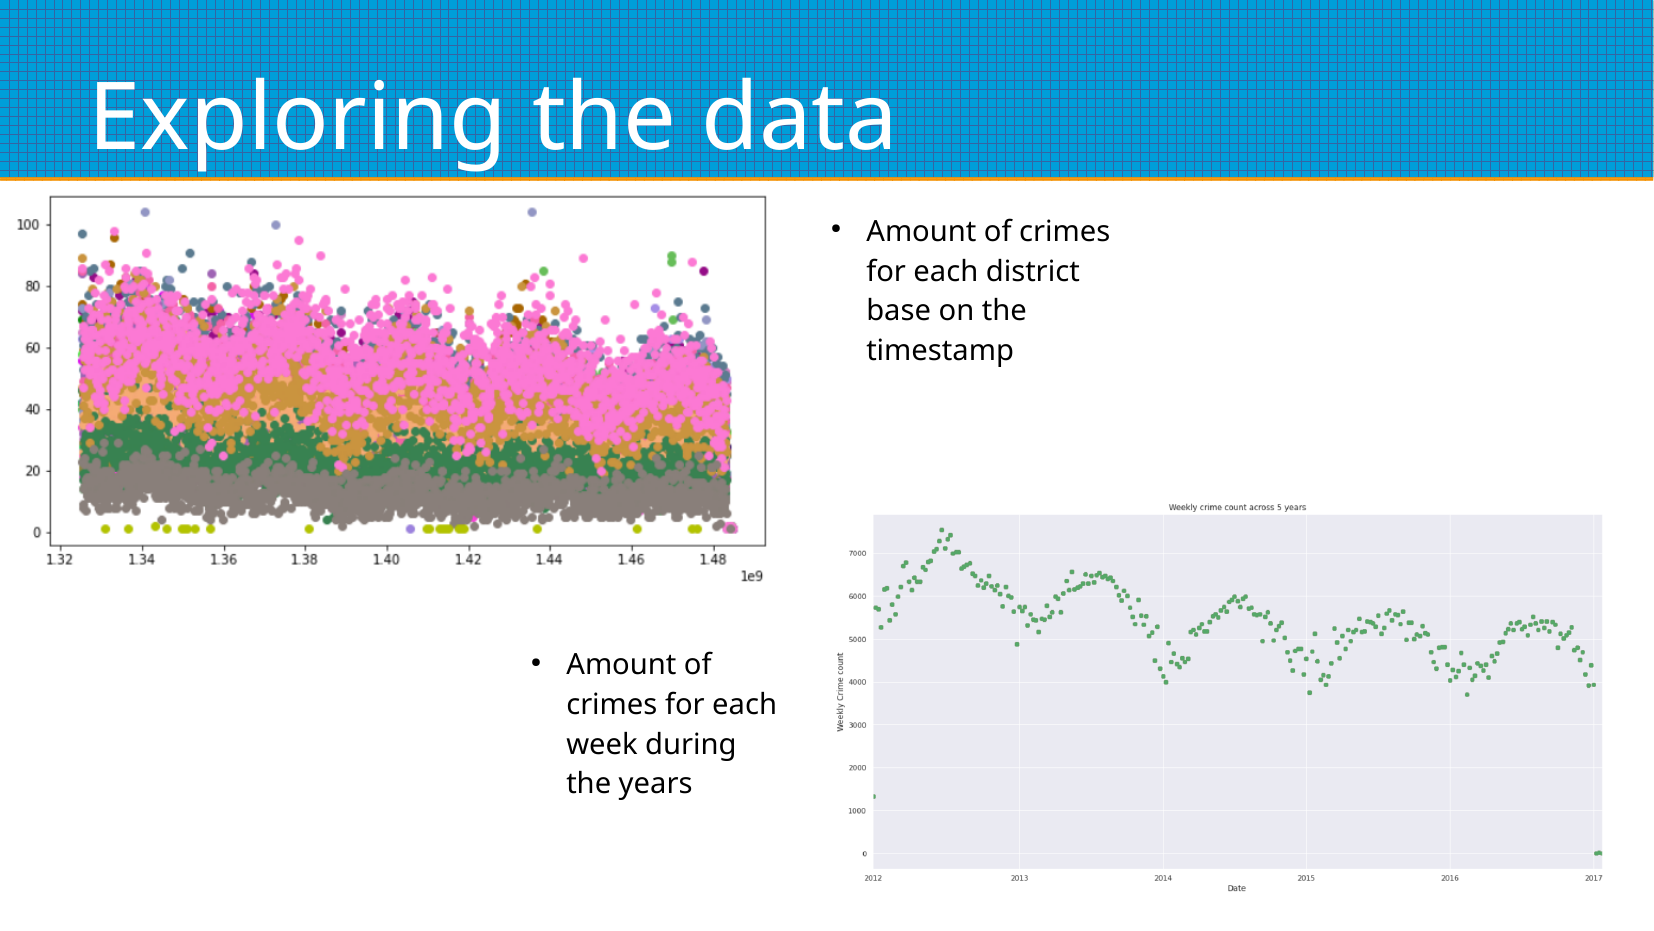

# Exploring the data
Amount of crimes for each district base on the timestamp
Amount of crimes for each week during the years